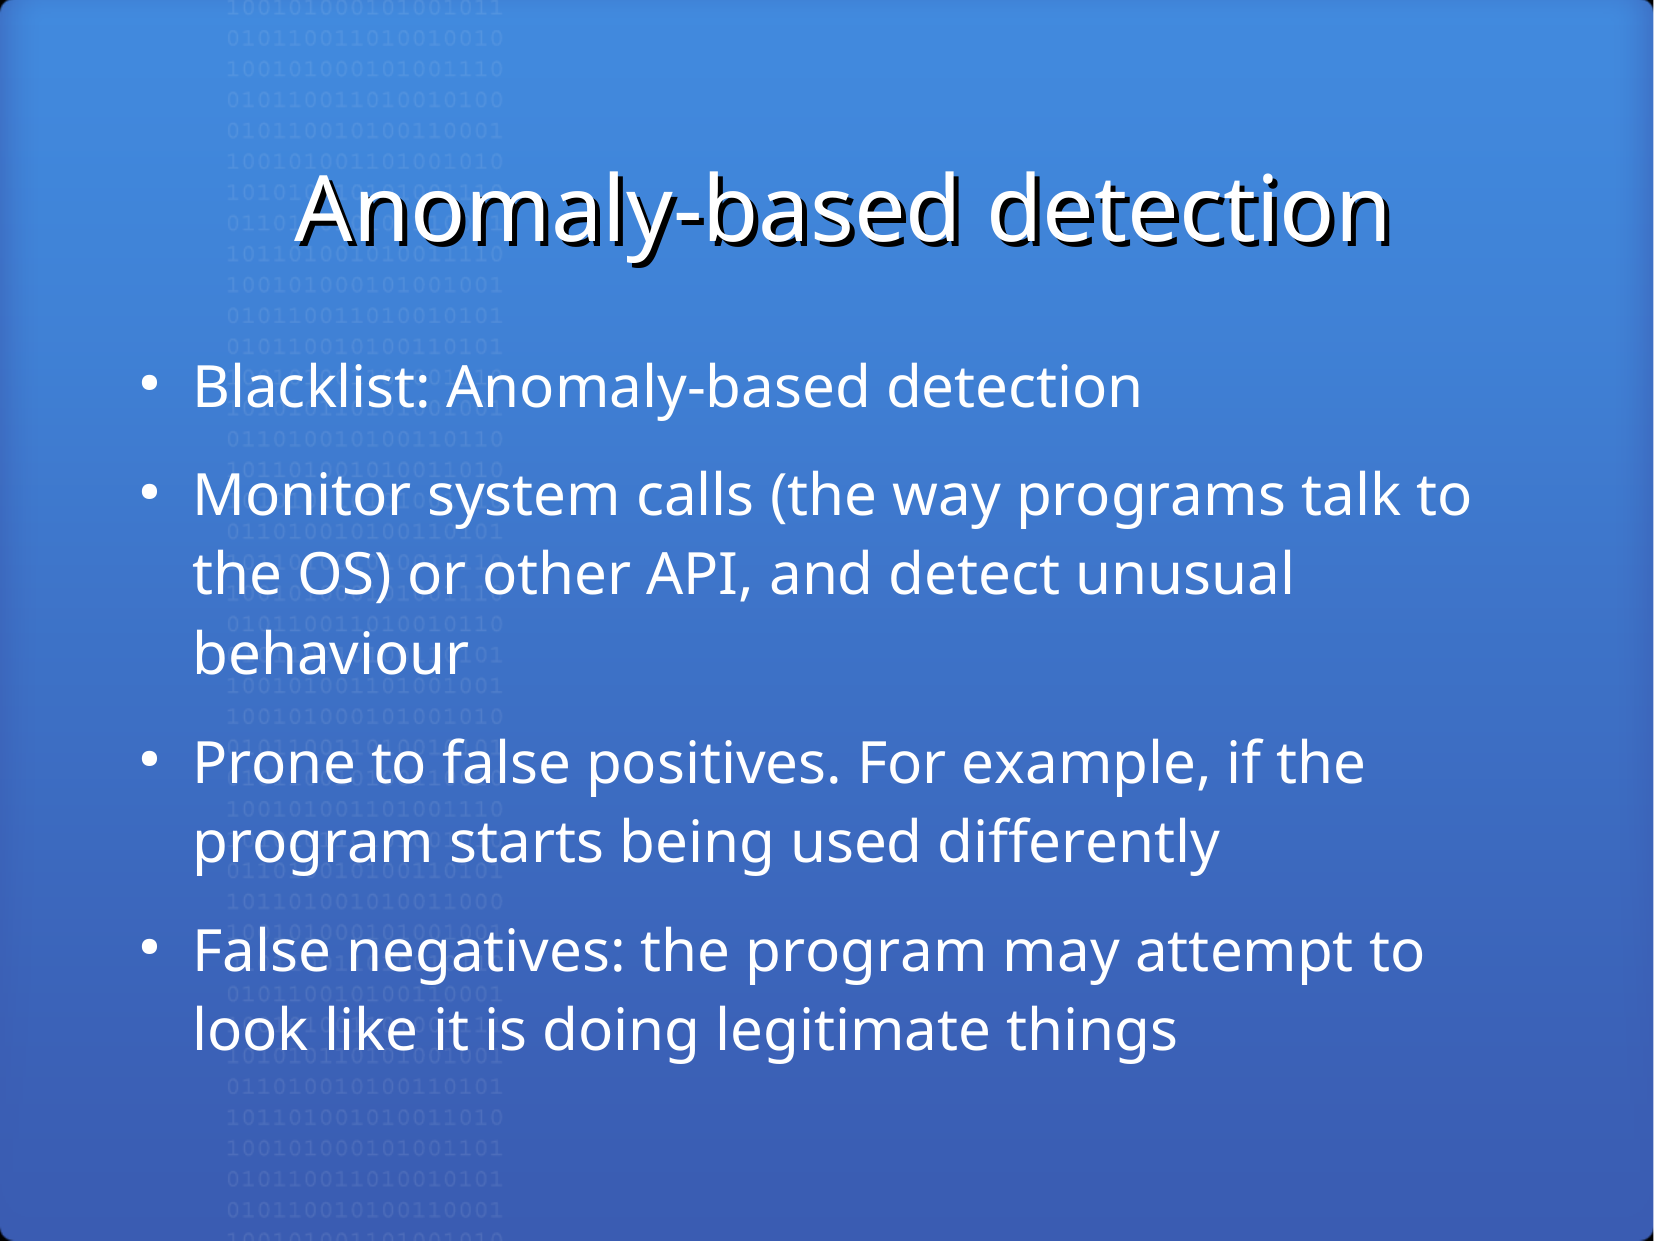

# Anomaly-based detection
Blacklist: Anomaly-based detection
Monitor system calls (the way programs talk to the OS) or other API, and detect unusual behaviour
Prone to false positives. For example, if the program starts being used differently
False negatives: the program may attempt to look like it is doing legitimate things